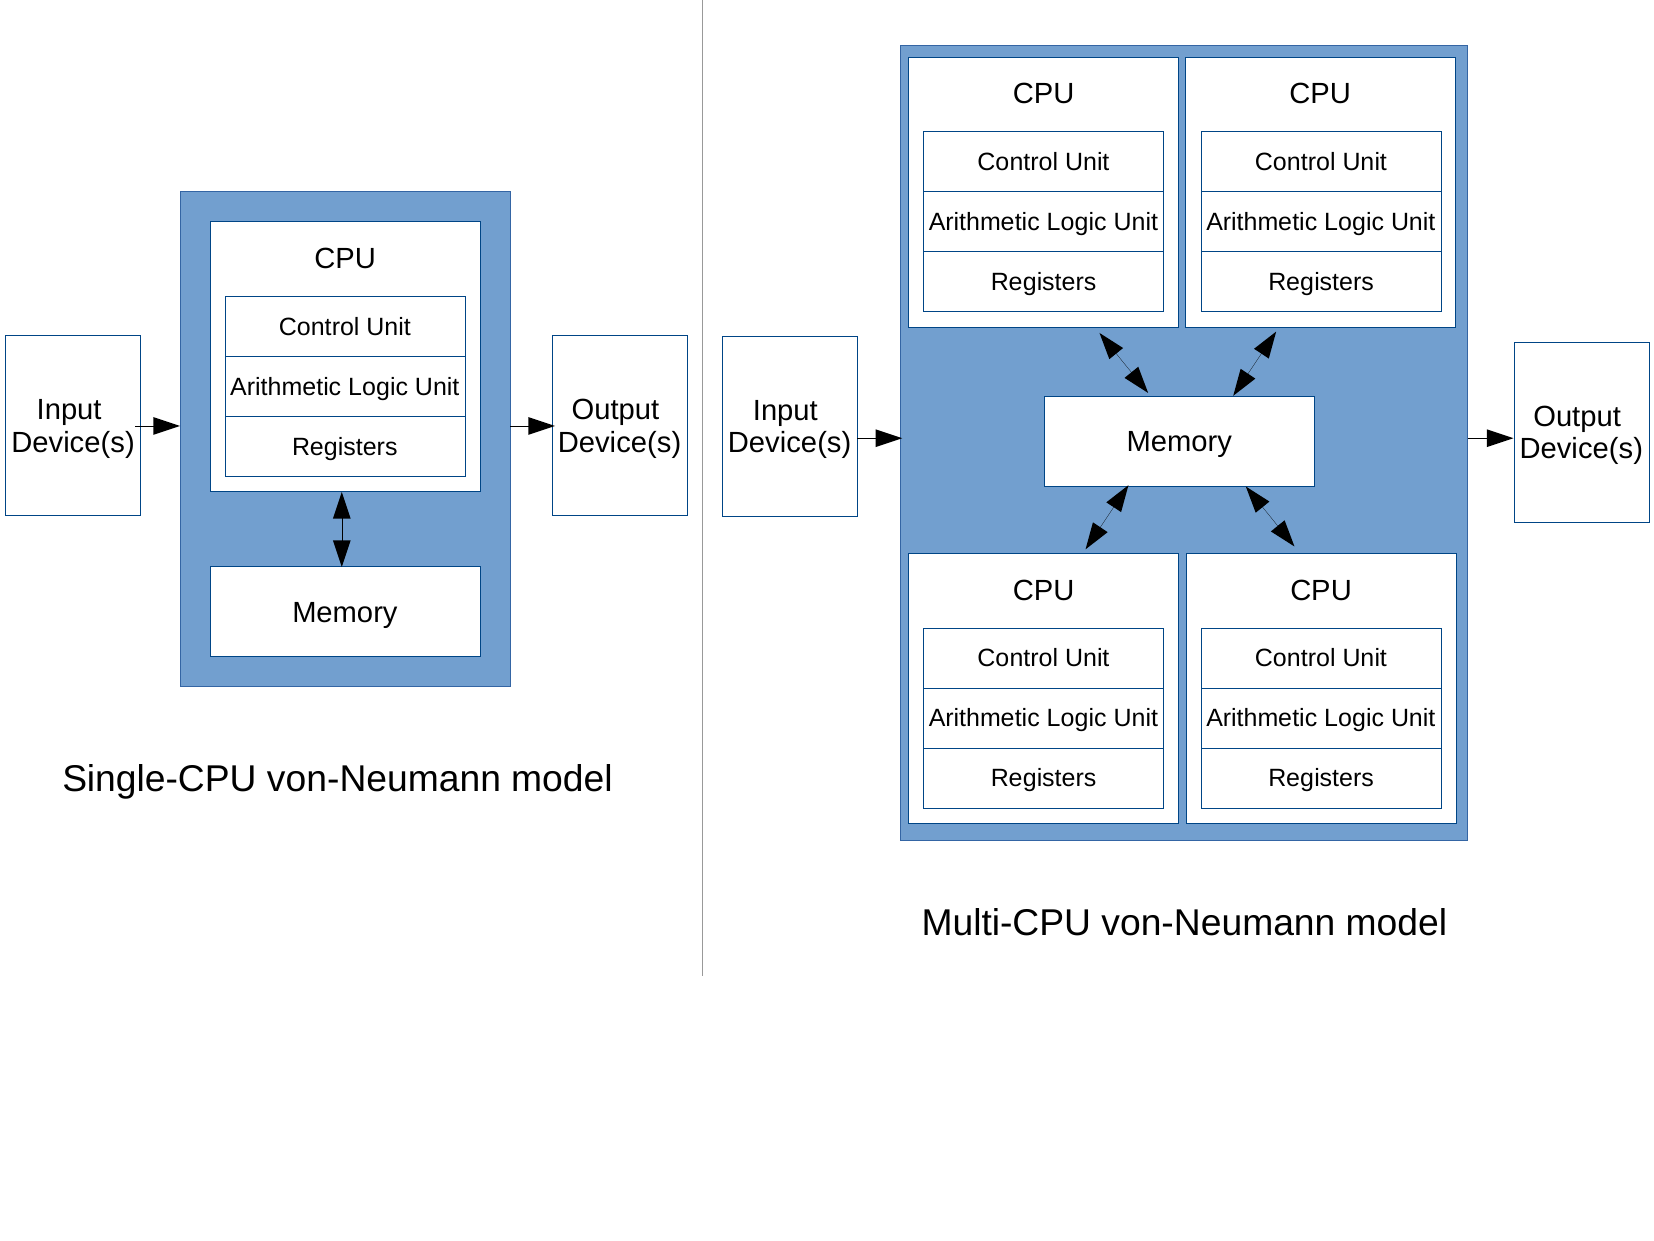

CPU
CPU
Control Unit
Control Unit
Arithmetic Logic Unit
Arithmetic Logic Unit
CPU
Registers
Registers
Control Unit
Input
Device(s)
Output
Device(s)
Input
Device(s)
Output
Device(s)
Arithmetic Logic Unit
Memory
Registers
CPU
CPU
Memory
Control Unit
Control Unit
Arithmetic Logic Unit
Arithmetic Logic Unit
Registers
Registers
Single-CPU von-Neumann model
Multi-CPU von-Neumann model